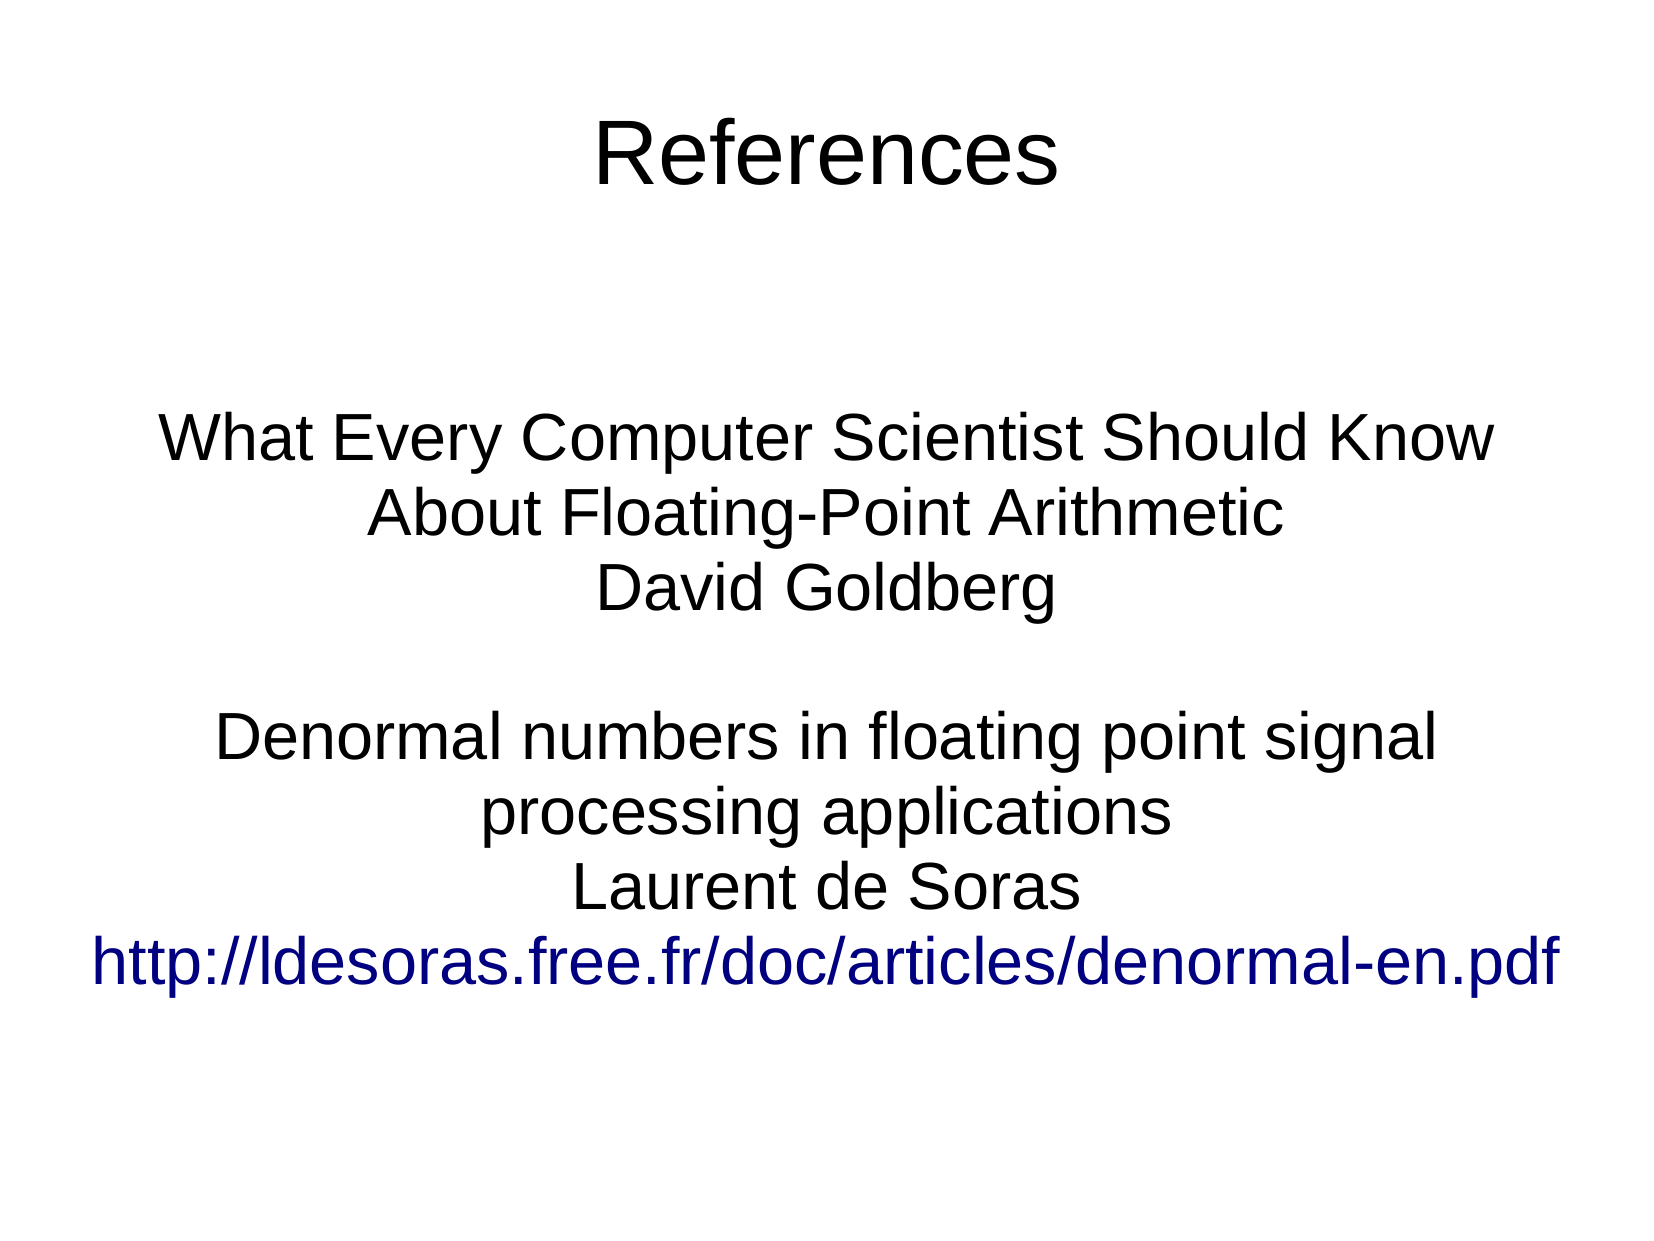

# References
What Every Computer Scientist Should Know About Floating-Point Arithmetic
David Goldberg
Denormal numbers in floating point signal processing applications
Laurent de Soras
http://ldesoras.free.fr/doc/articles/denormal-en.pdf